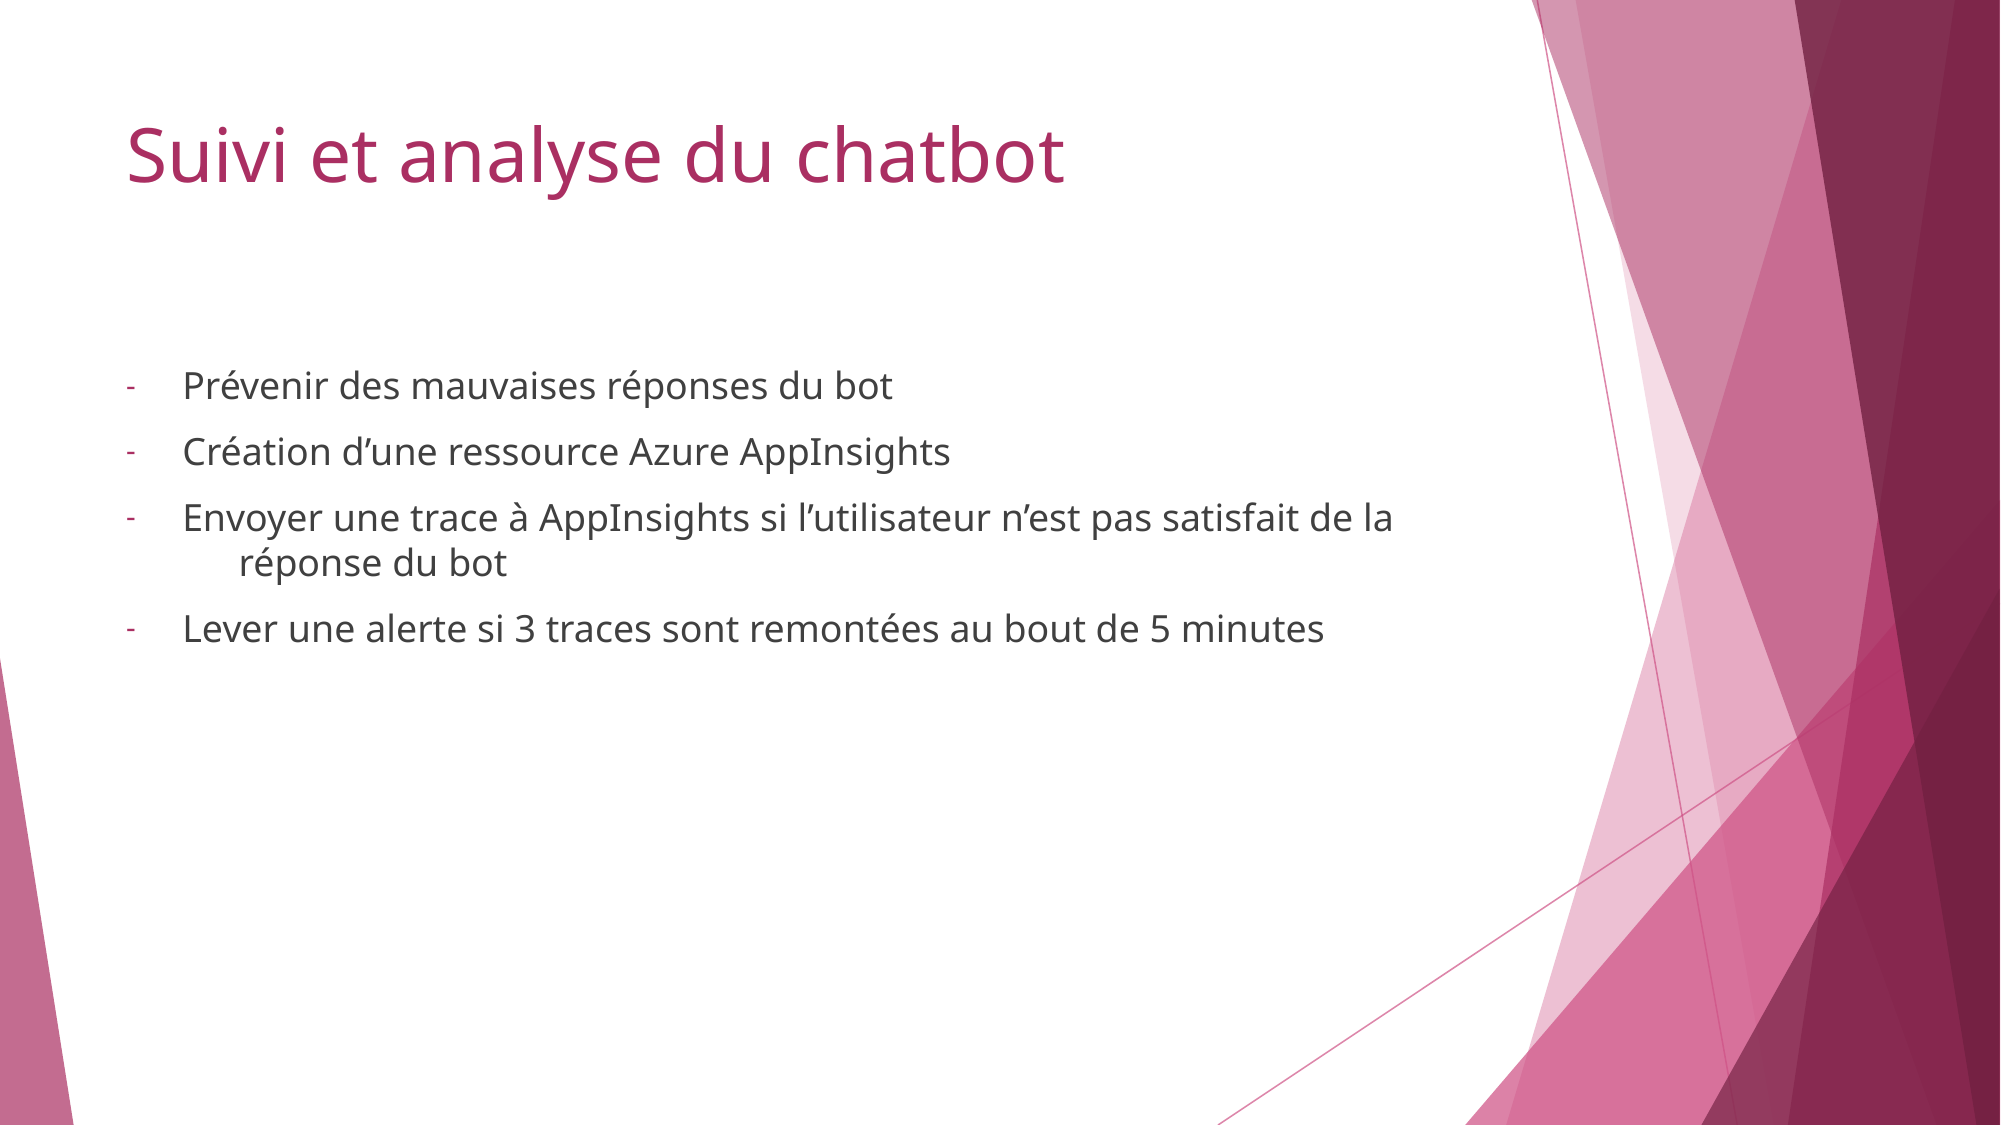

# Suivi et analyse du chatbot
Prévenir des mauvaises réponses du bot
Création d’une ressource Azure AppInsights
Envoyer une trace à AppInsights si l’utilisateur n’est pas satisfait de la réponse du bot
Lever une alerte si 3 traces sont remontées au bout de 5 minutes